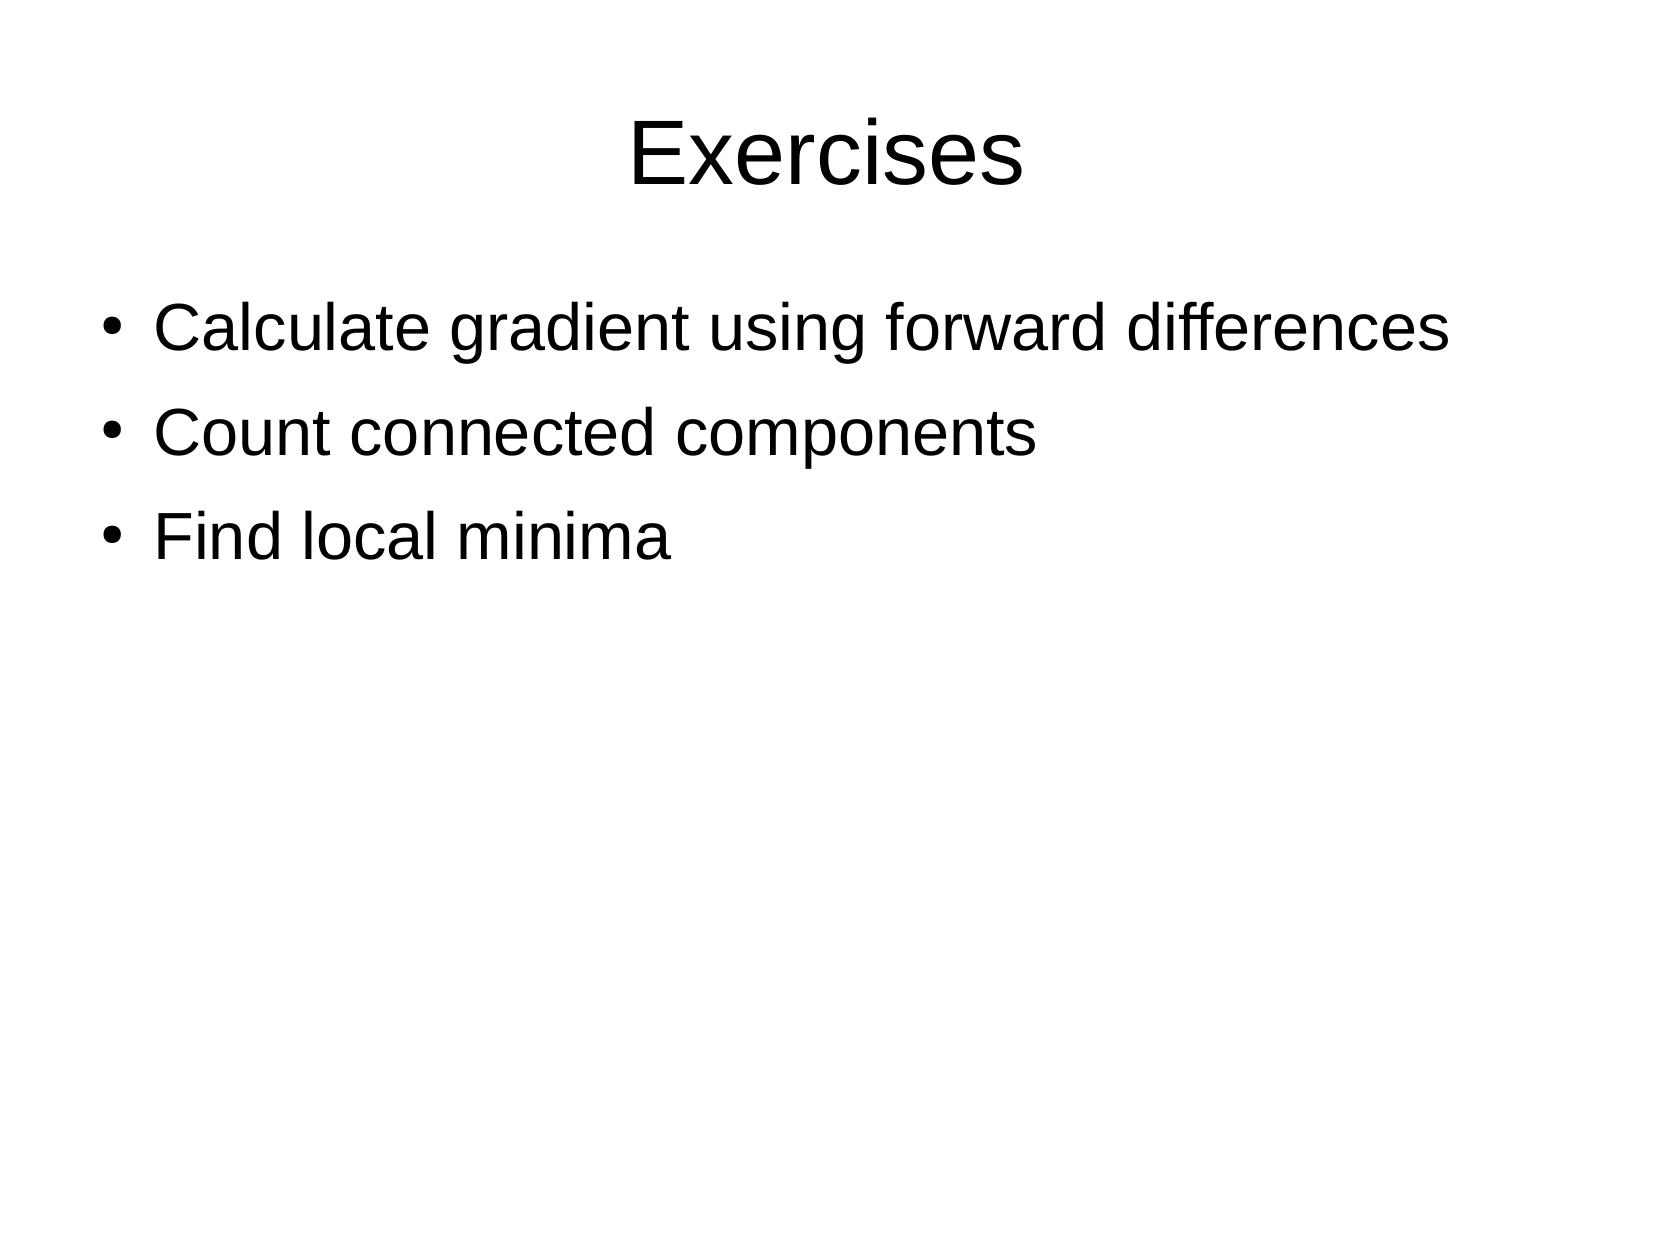

# Exercises
Calculate gradient using forward differences
Count connected components
Find local minima